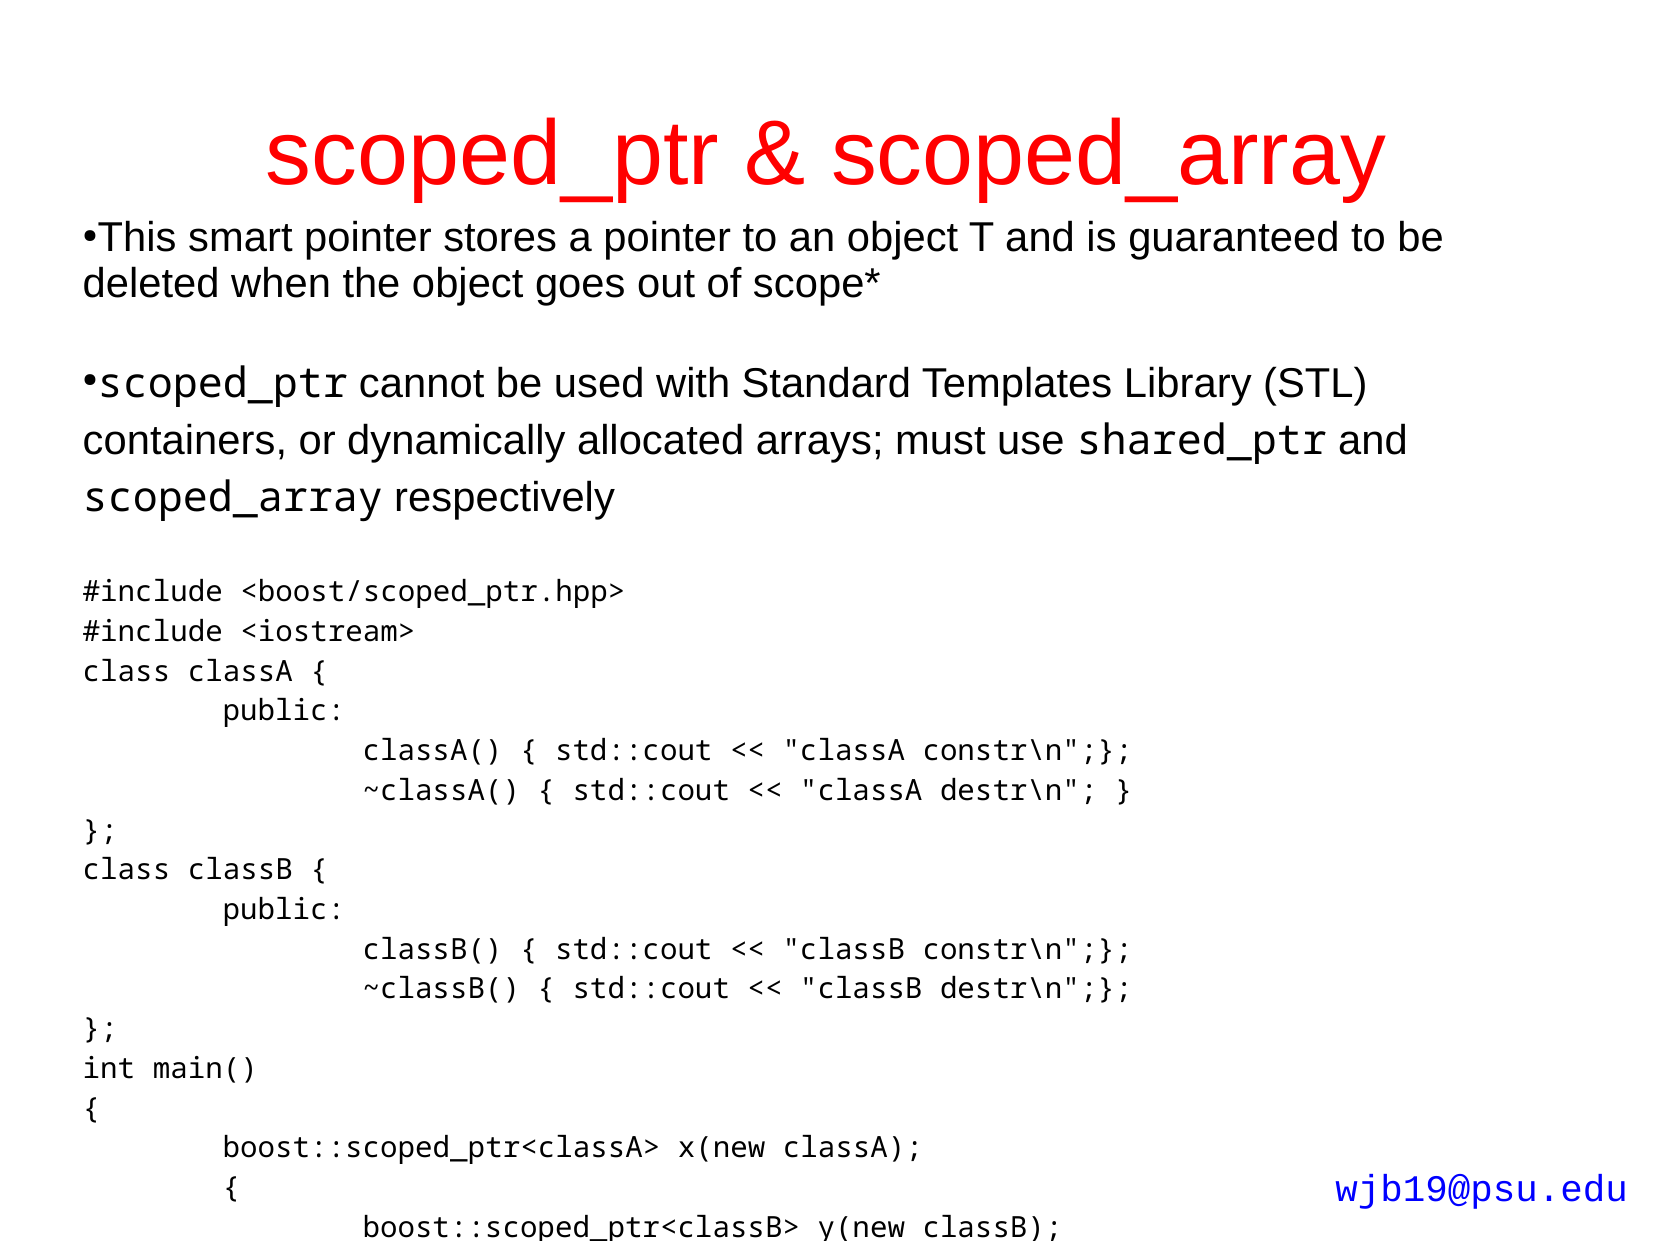

# scoped_ptr & scoped_array
This smart pointer stores a pointer to an object T and is guaranteed to be deleted when the object goes out of scope*
scoped_ptr cannot be used with Standard Templates Library (STL) containers, or dynamically allocated arrays; must use shared_ptr and scoped_array respectively
#include <boost/scoped_ptr.hpp>
#include <iostream>
class classA {
 public:
 classA() { std::cout << "classA constr\n";};
 ~classA() { std::cout << "classA destr\n"; }
};
class classB {
 public:
 classB() { std::cout << "classB constr\n";};
 ~classB() { std::cout << "classB destr\n";};
};
int main()
{
 boost::scoped_ptr<classA> x(new classA);
 {
 boost::scoped_ptr<classB> y(new classB);
 }
}
wjb19@psu.edu